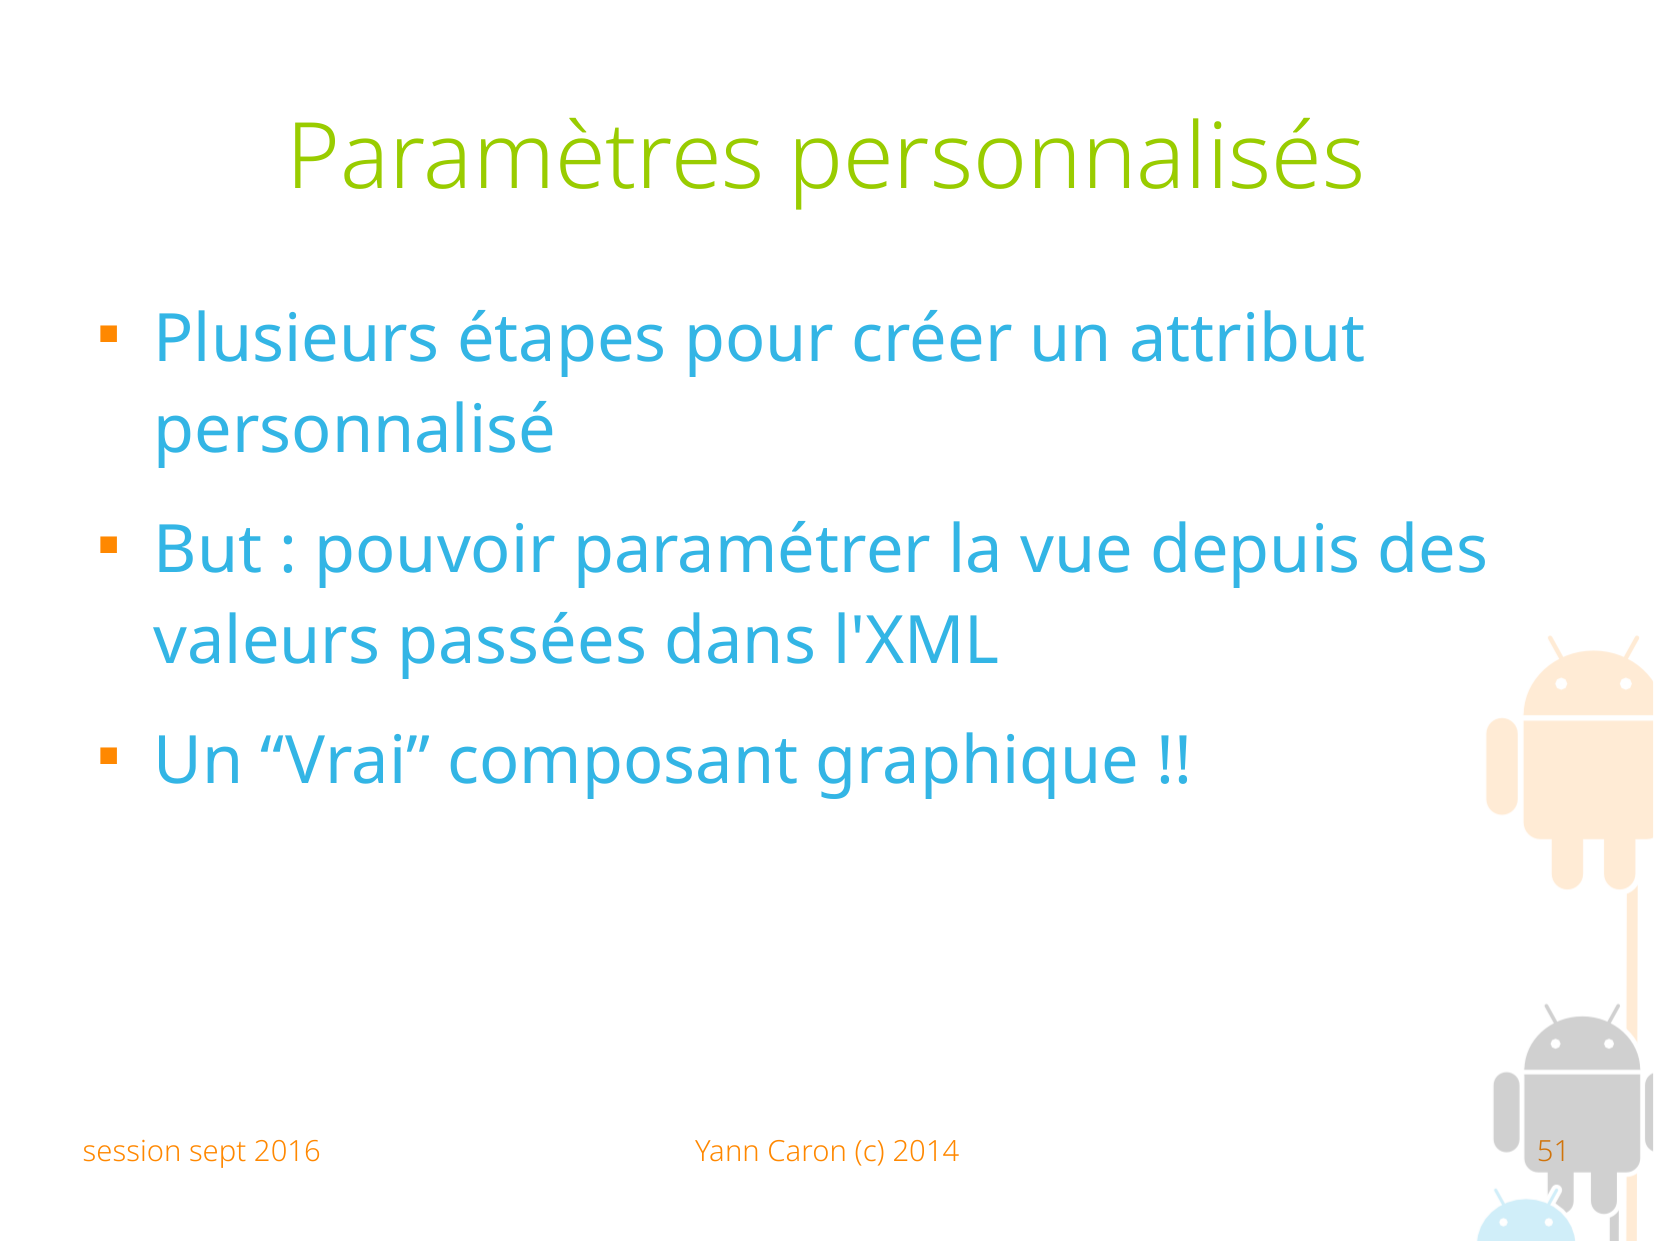

# Paramètres personnalisés
Plusieurs étapes pour créer un attribut personnalisé
But : pouvoir paramétrer la vue depuis des valeurs passées dans l'XML
Un “Vrai” composant graphique !!
session sept 2016
Yann Caron (c) 2014
51